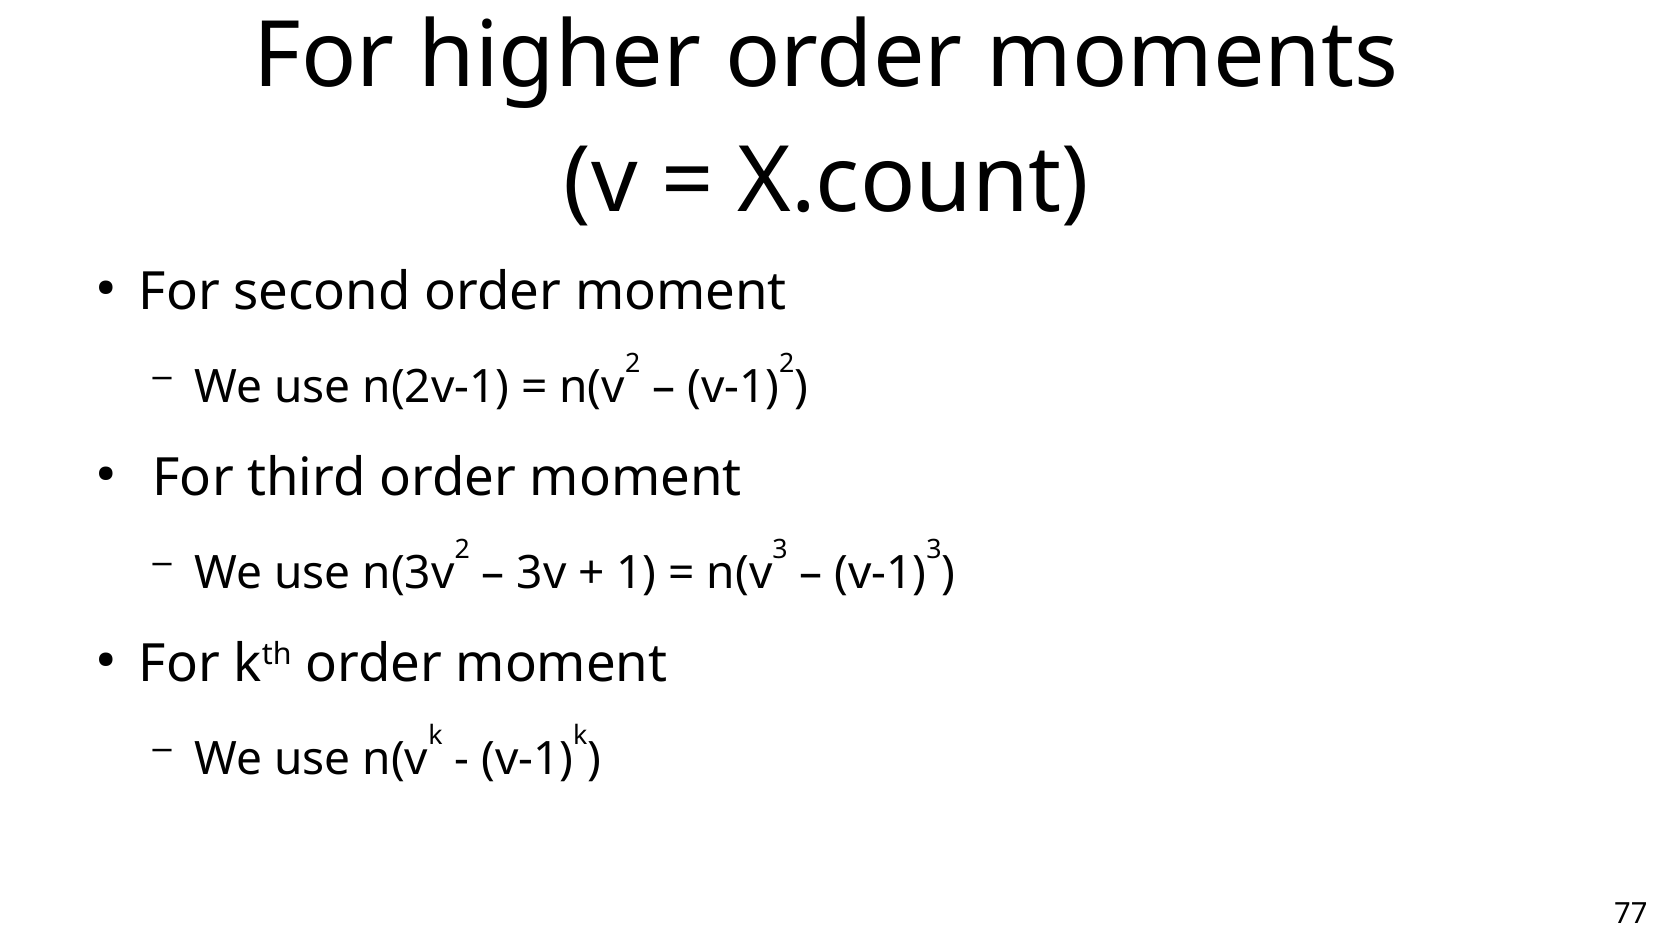

# For higher order moments (v = X.count)
For second order moment
We use n(2v-1) = n(v2 – (v-1)2)
 For third order moment
We use n(3v2 – 3v + 1) = n(v3 – (v-1)3)
For kth order moment
We use n(vk - (v-1)k)
77